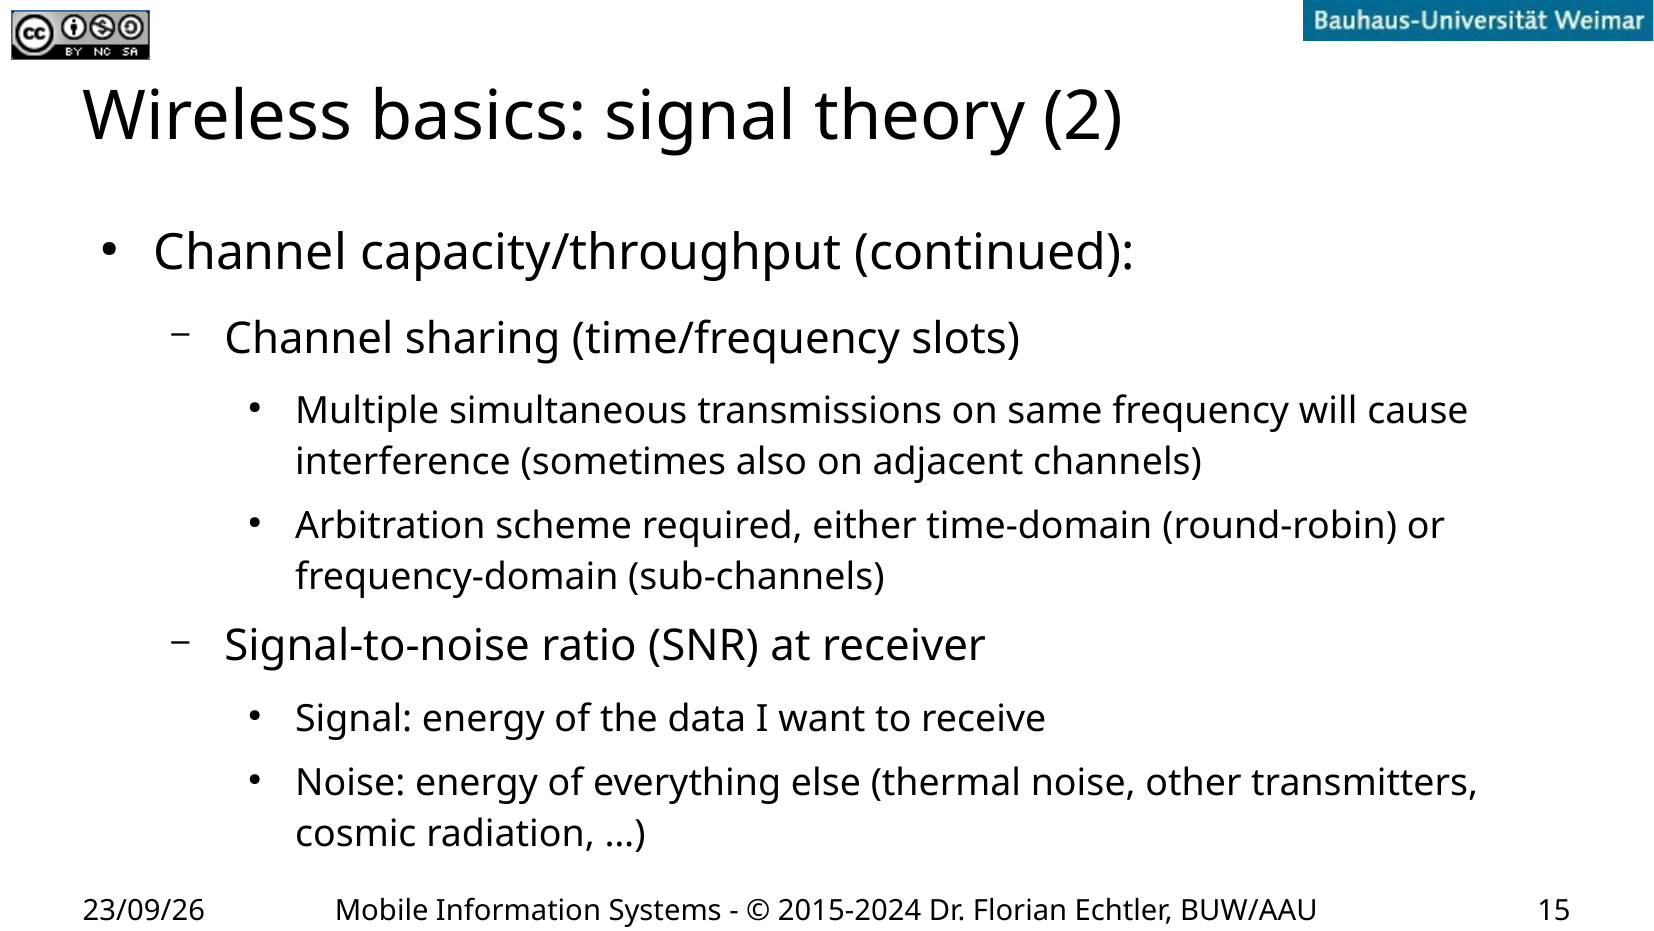

# Wireless basics: signal theory (2)
Channel capacity/throughput (continued):
Channel sharing (time/frequency slots)
Multiple simultaneous transmissions on same frequency will cause interference (sometimes also on adjacent channels)
Arbitration scheme required, either time-domain (round-robin) or frequency-domain (sub-channels)
Signal-to-noise ratio (SNR) at receiver
Signal: energy of the data I want to receive
Noise: energy of everything else (thermal noise, other transmitters, cosmic radiation, …)
Mobile Information Systems - © 2015-2024 Dr. Florian Echtler, BUW/AAU
15